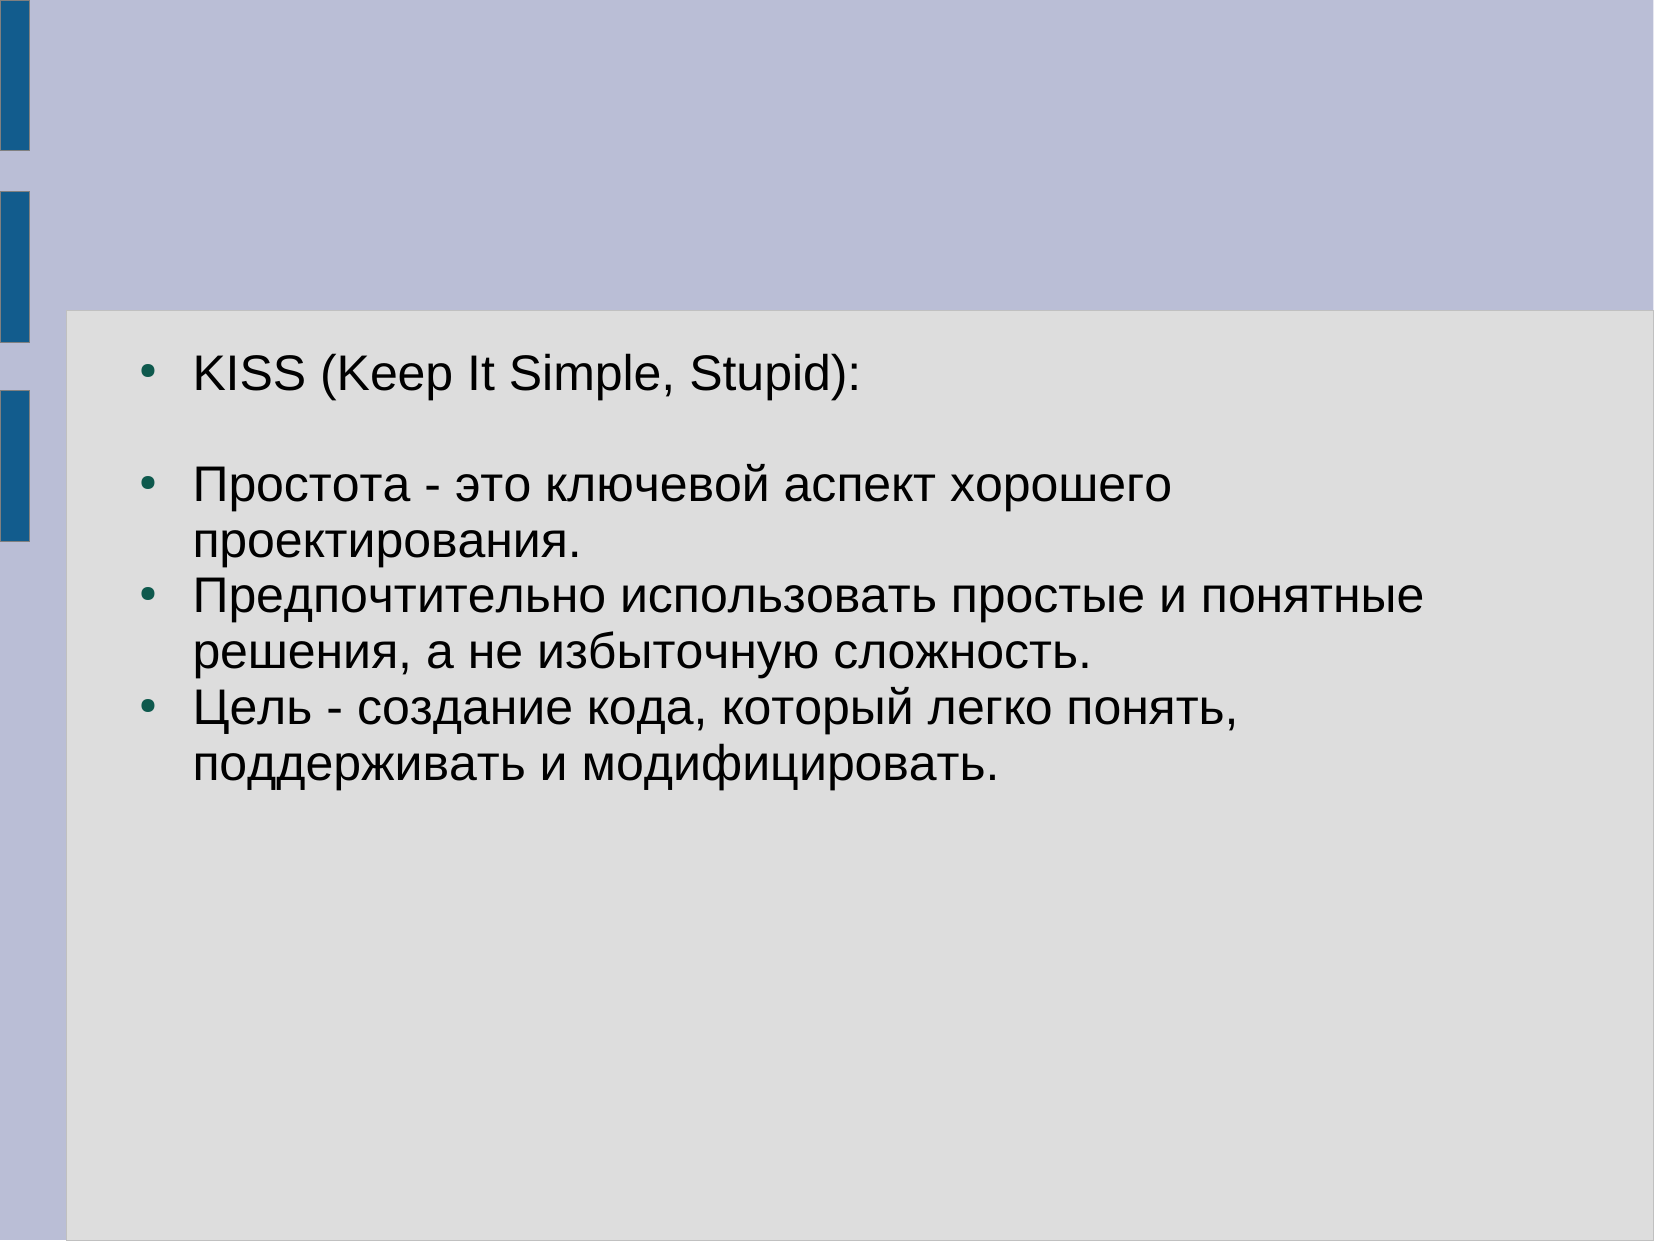

#
KISS (Keep It Simple, Stupid):
Простота - это ключевой аспект хорошего проектирования.
Предпочтительно использовать простые и понятные решения, а не избыточную сложность.
Цель - создание кода, который легко понять, поддерживать и модифицировать.